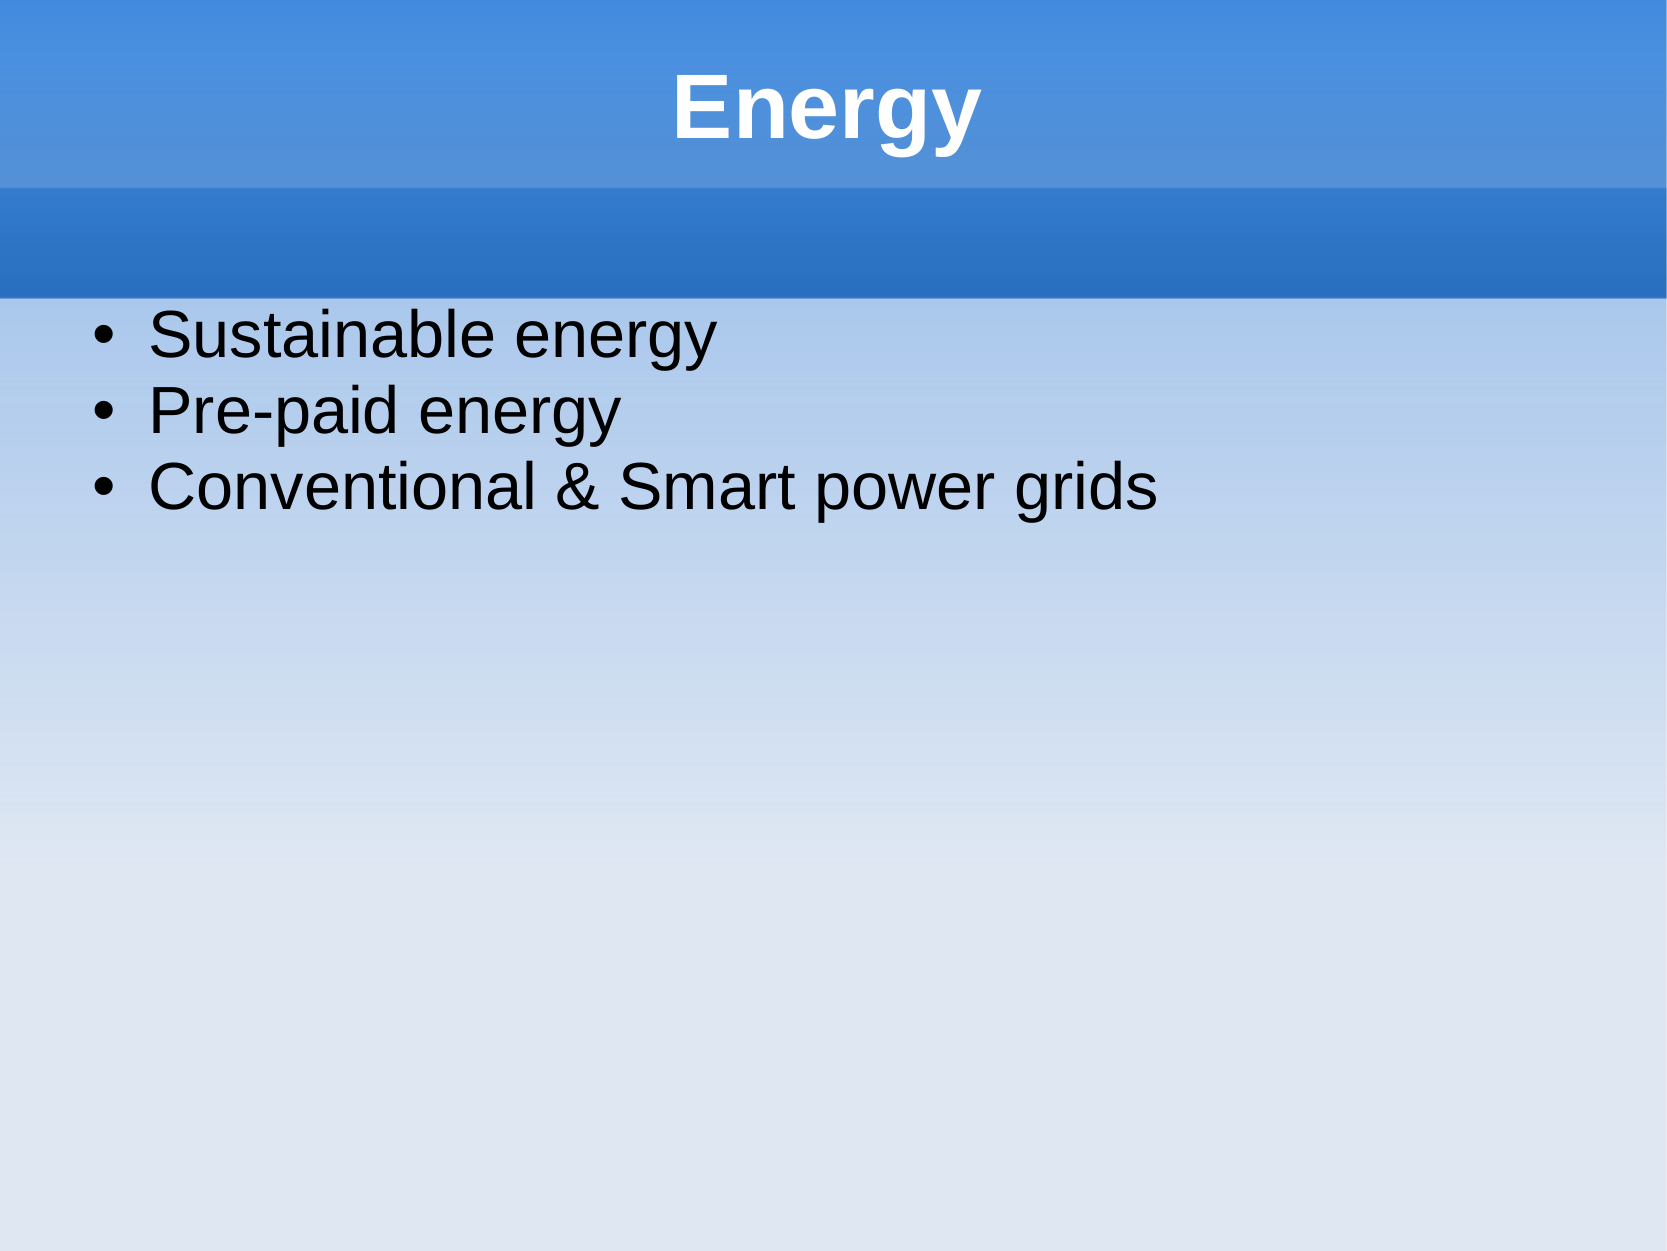

# Energy
Sustainable energy
Pre-paid energy
Conventional & Smart power grids